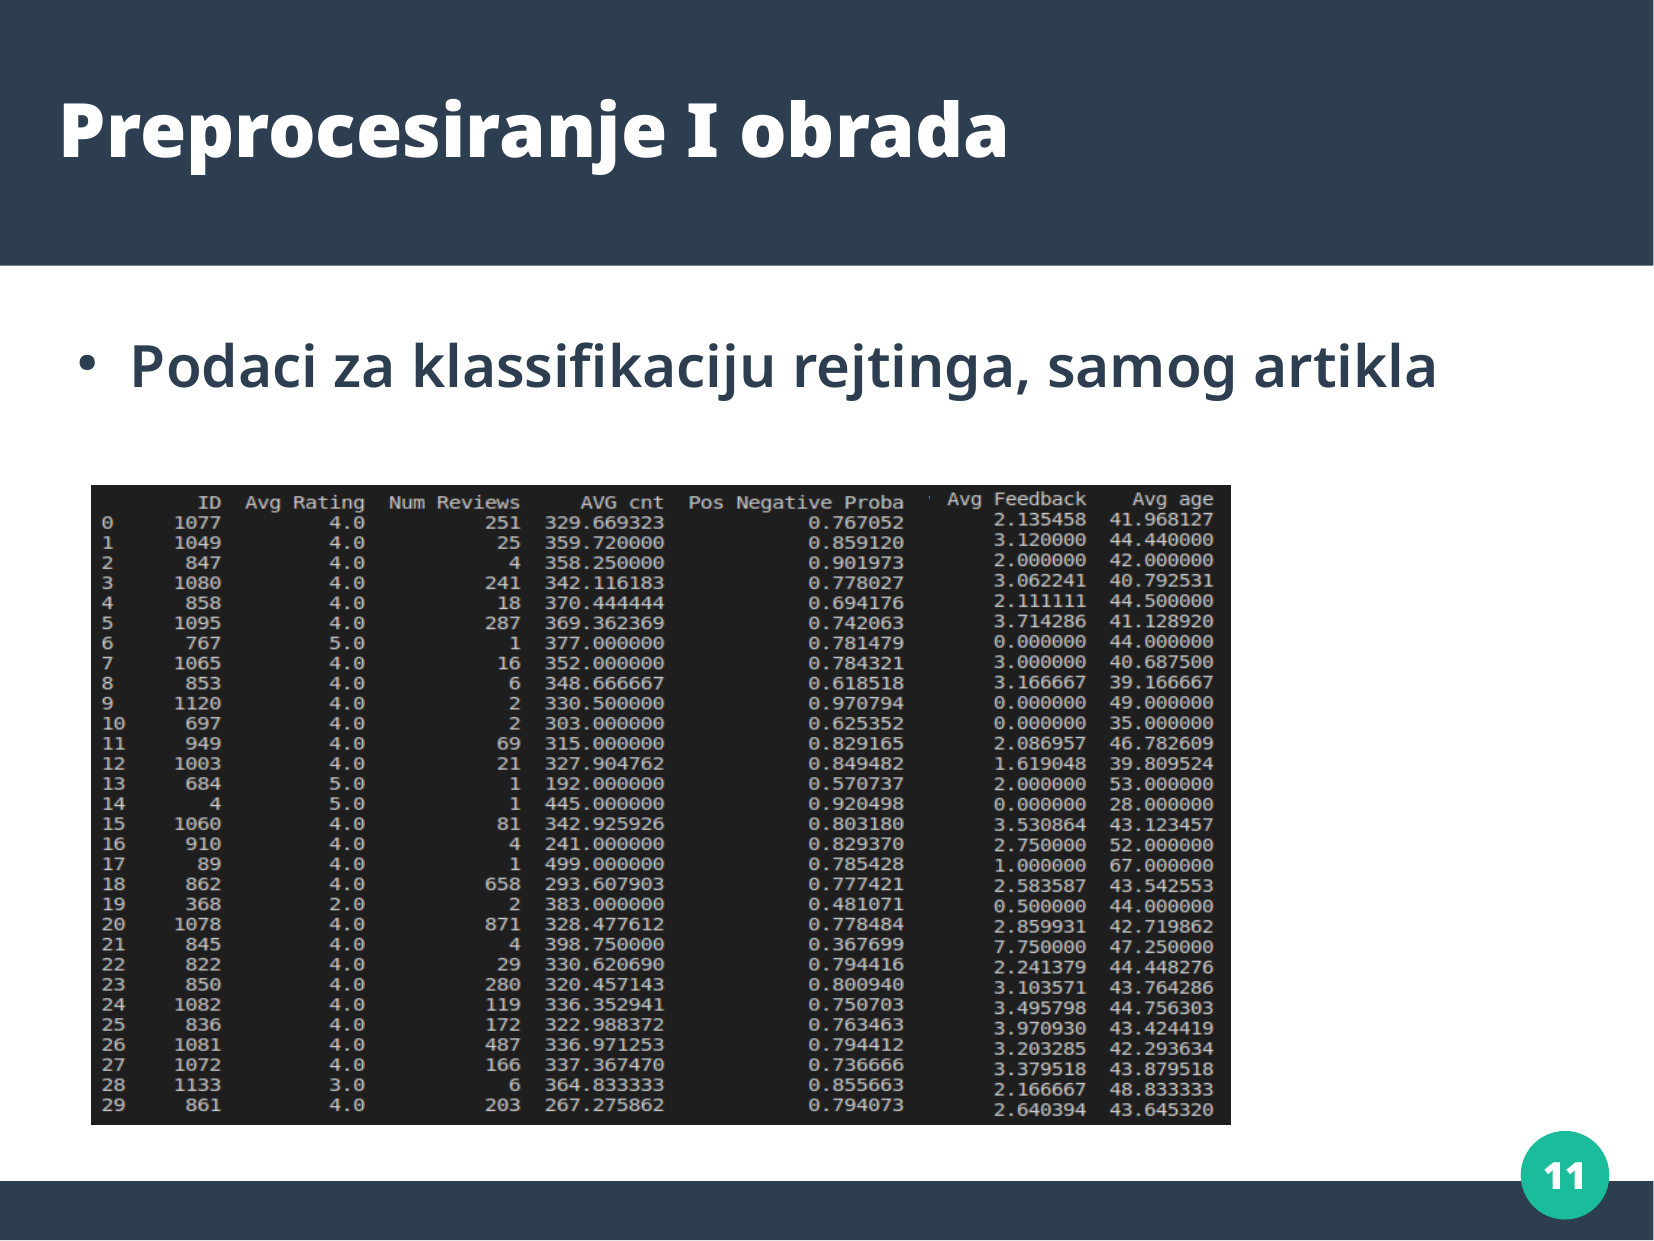

# Preprocesiranje I obrada
Podaci za klassifikaciju rejtinga, samog artikla
11